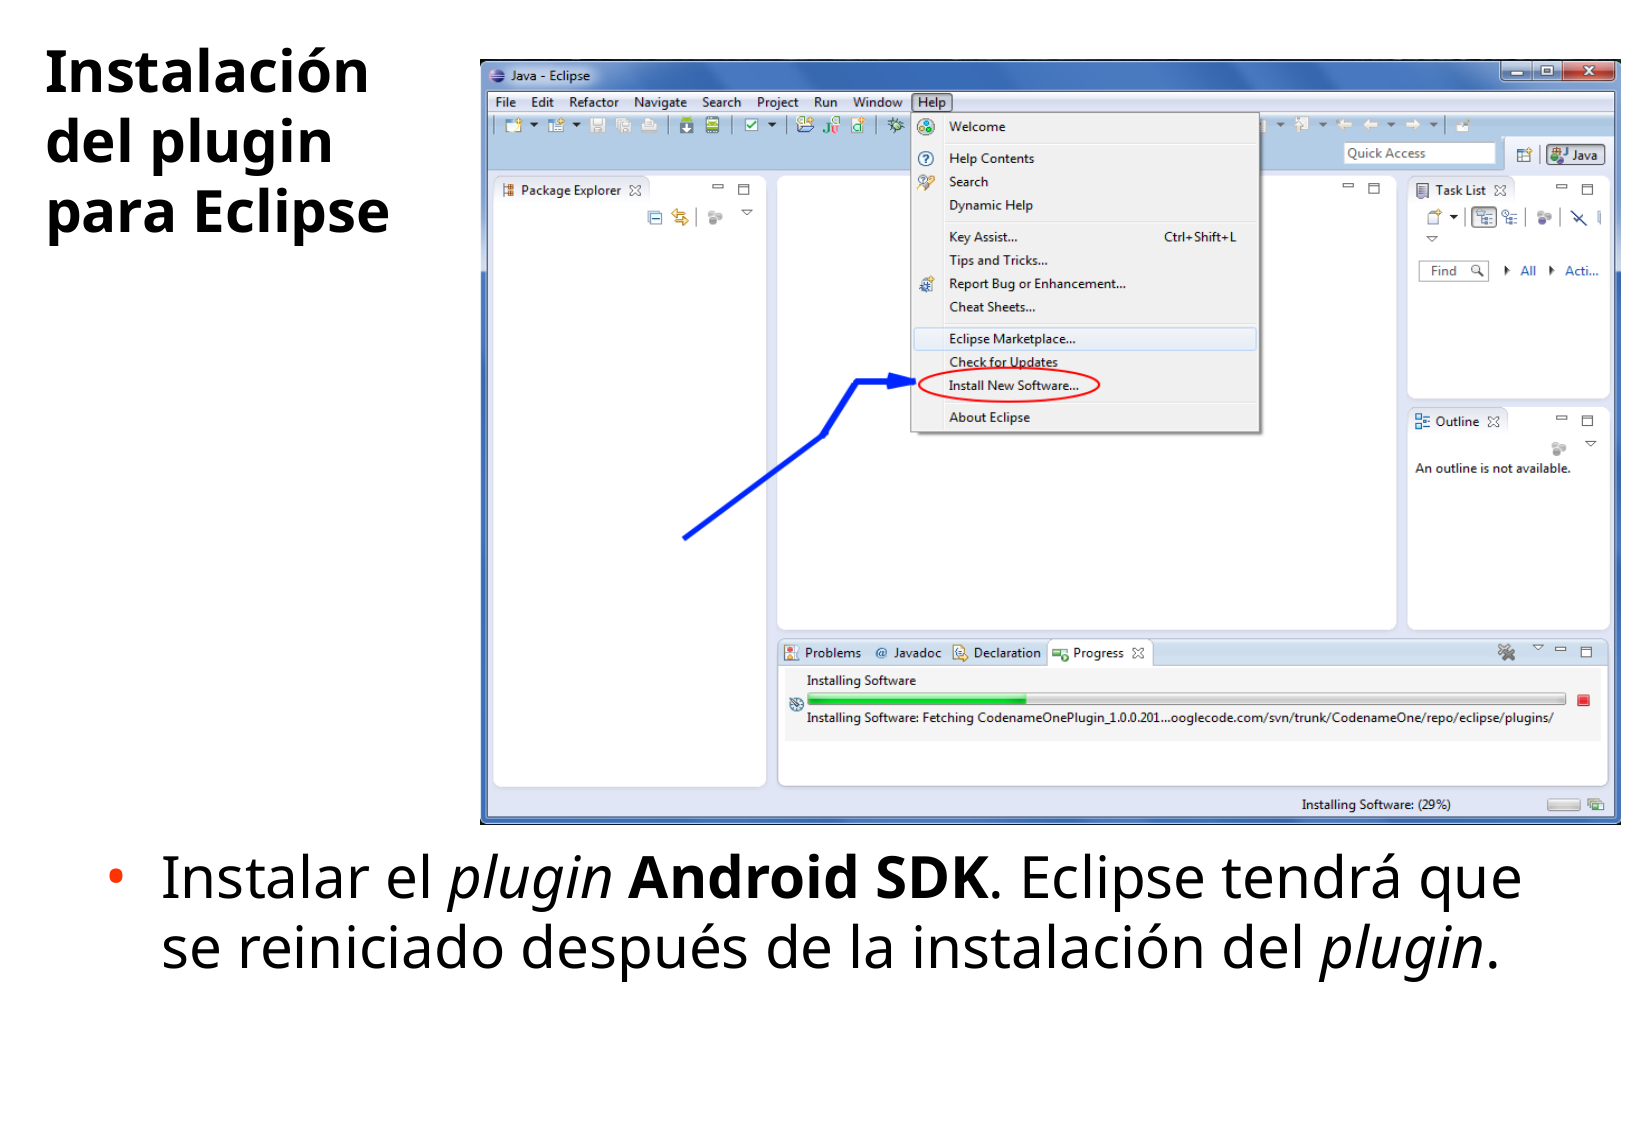

# Instalación del plugin para Eclipse
Instalar el plugin Android SDK. Eclipse tendrá que se reiniciado después de la instalación del plugin.